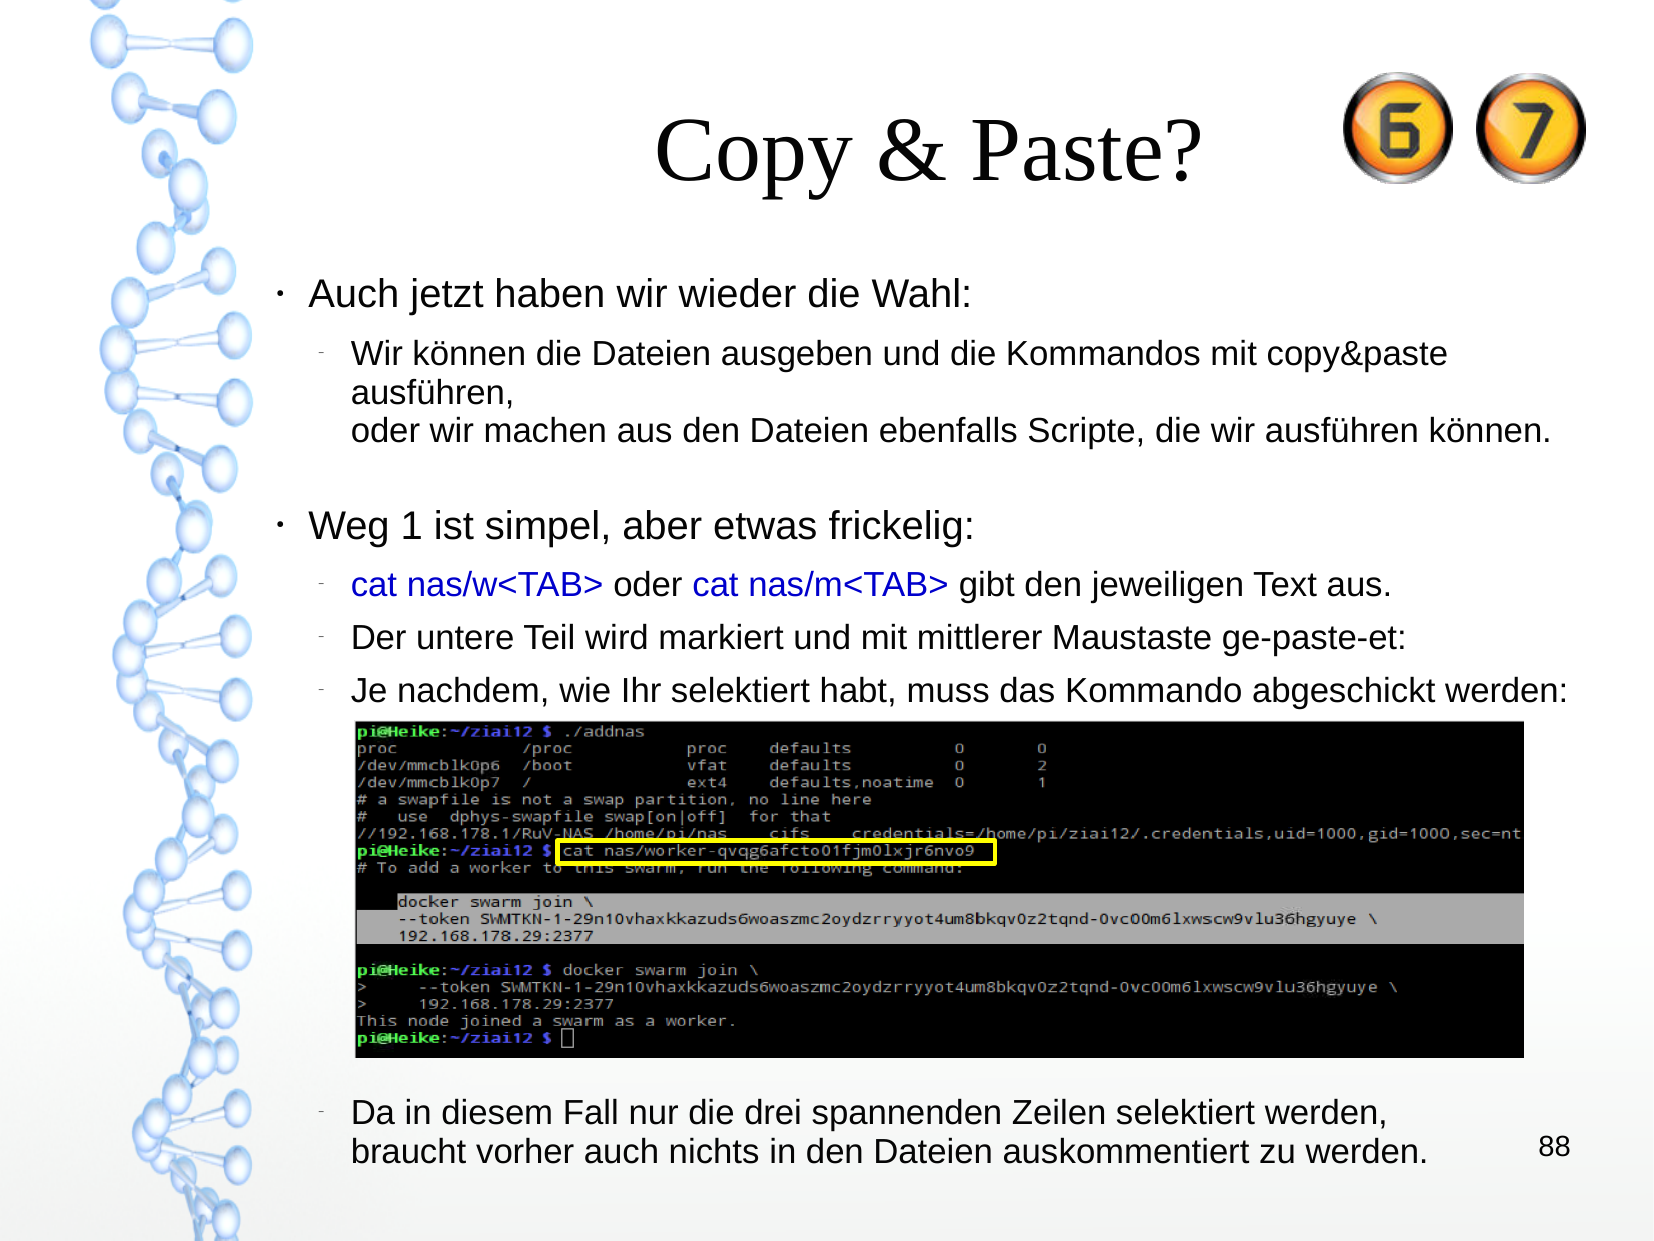

# Copy & Paste?
Auch jetzt haben wir wieder die Wahl:
Wir können die Dateien ausgeben und die Kommandos mit copy&paste ausführen,
oder wir machen aus den Dateien ebenfalls Scripte, die wir ausführen können.
Weg 1 ist simpel, aber etwas frickelig:
cat nas/w<TAB> oder cat nas/m<TAB> gibt den jeweiligen Text aus.
Der untere Teil wird markiert und mit mittlerer Maustaste ge-paste-et:
Je nachdem, wie Ihr selektiert habt, muss das Kommando abgeschickt werden:
Da in diesem Fall nur die drei spannenden Zeilen selektiert werden,
braucht vorher auch nichts in den Dateien auskommentiert zu werden.
88